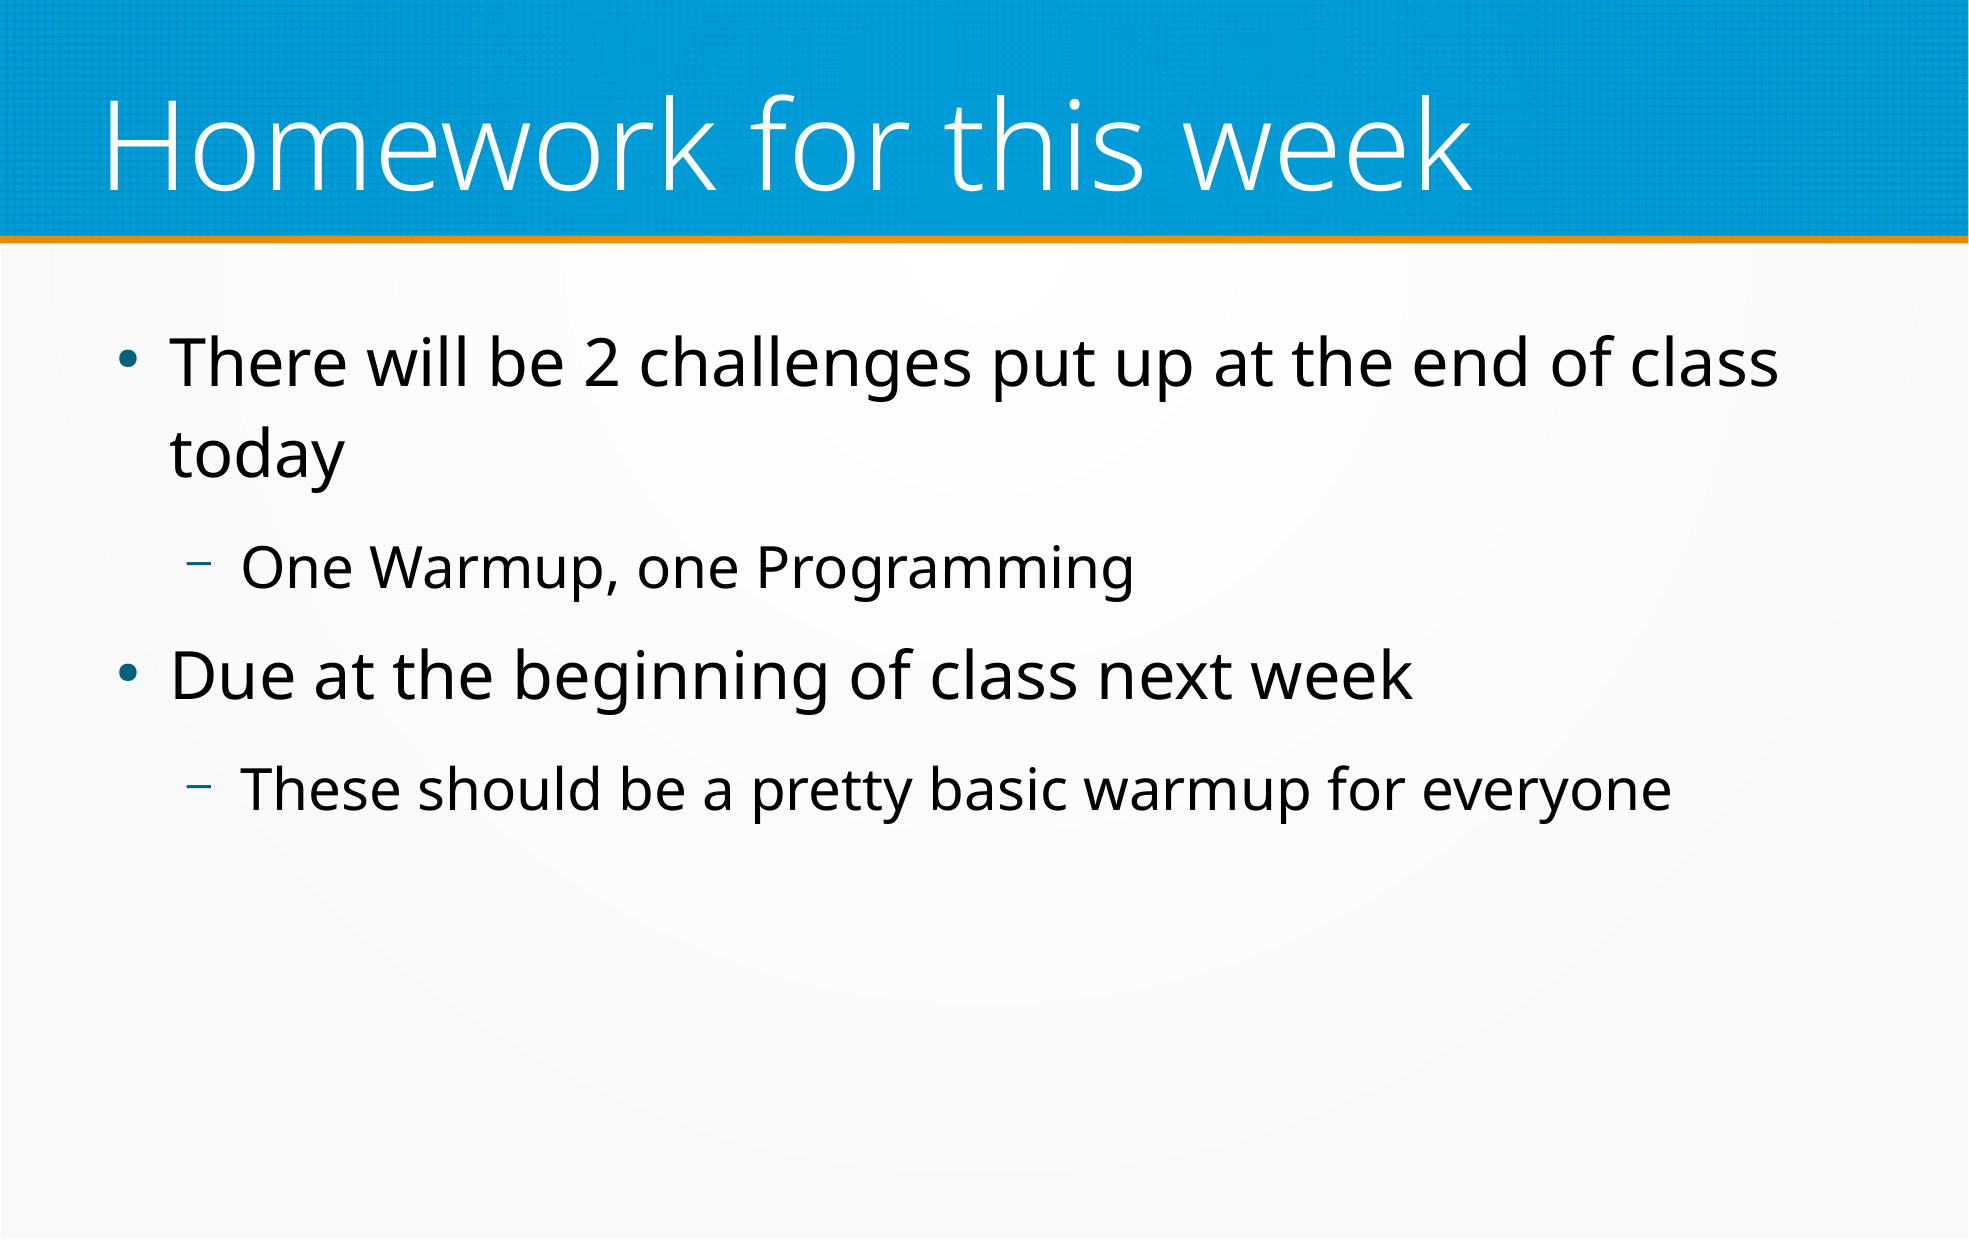

# Homework for this week
There will be 2 challenges put up at the end of class today
One Warmup, one Programming
Due at the beginning of class next week
These should be a pretty basic warmup for everyone